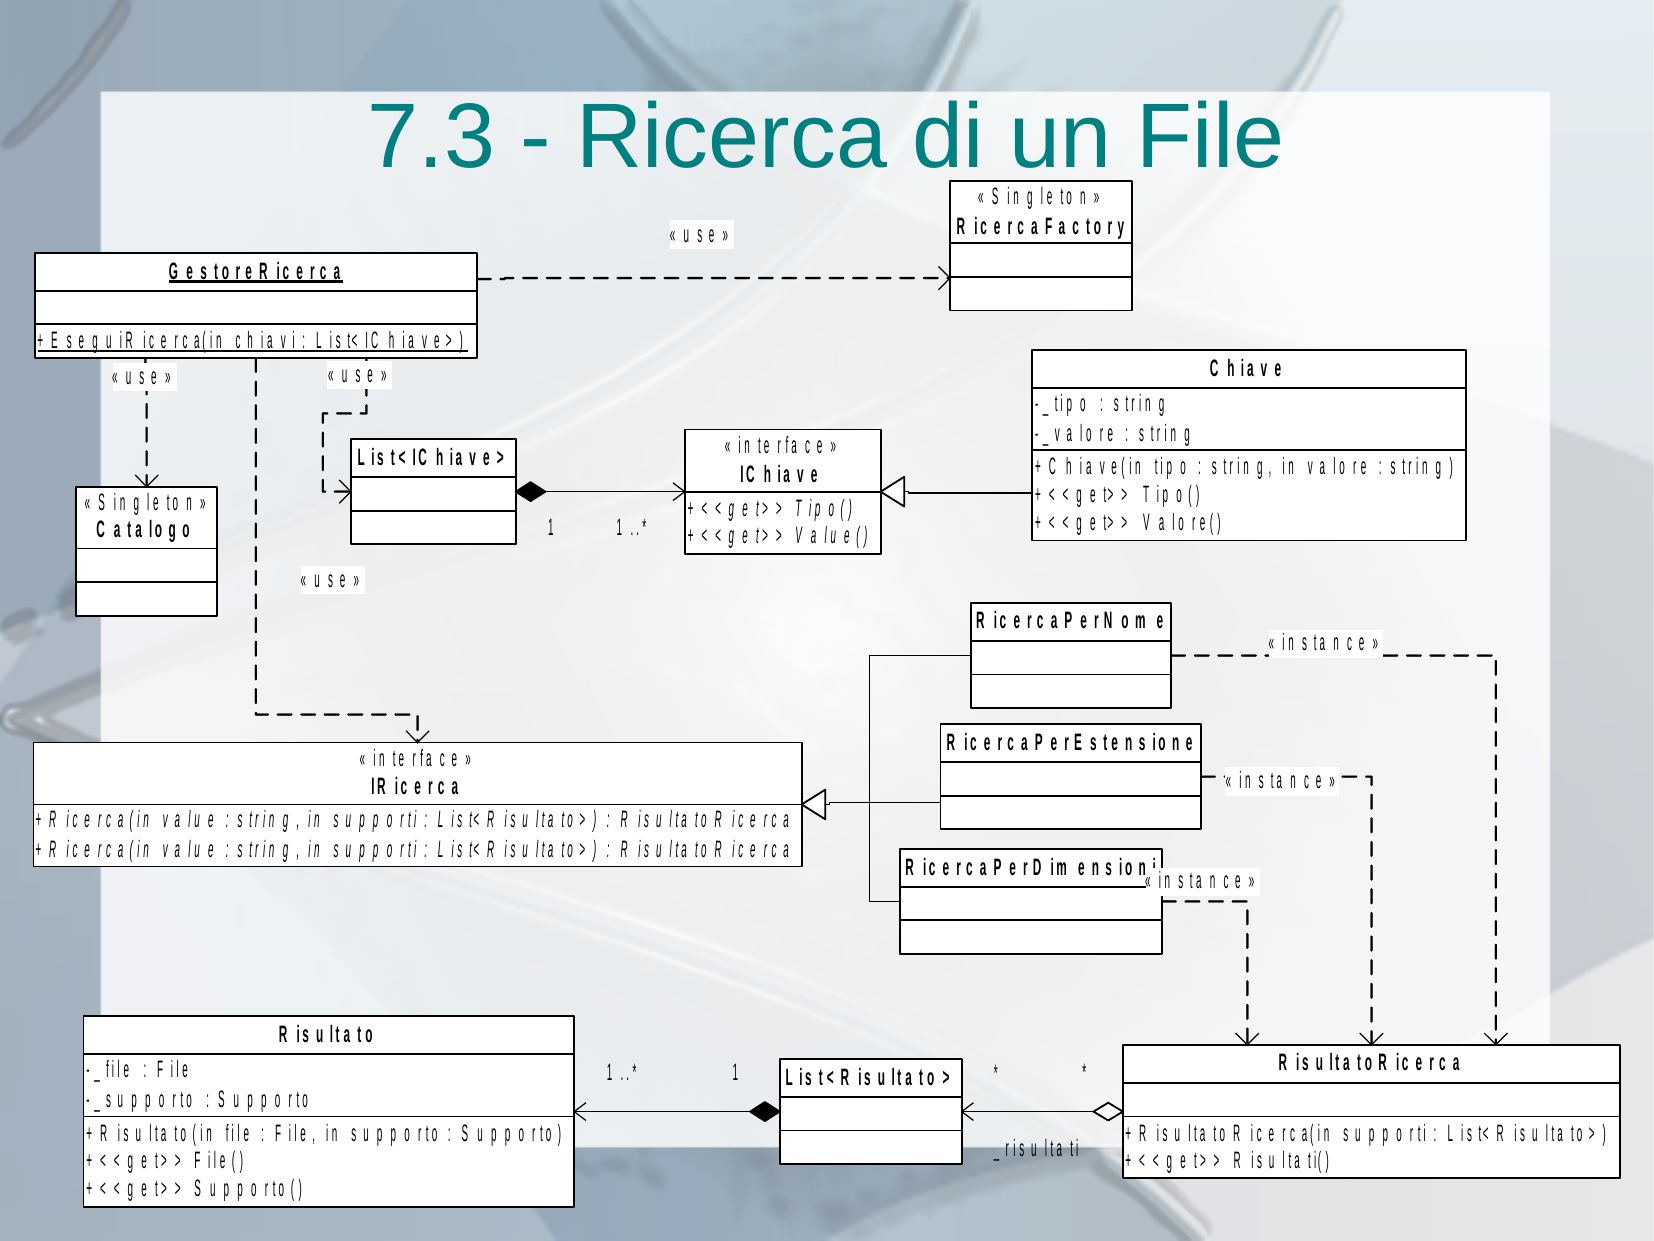

# 7.3 - Ricerca di un File